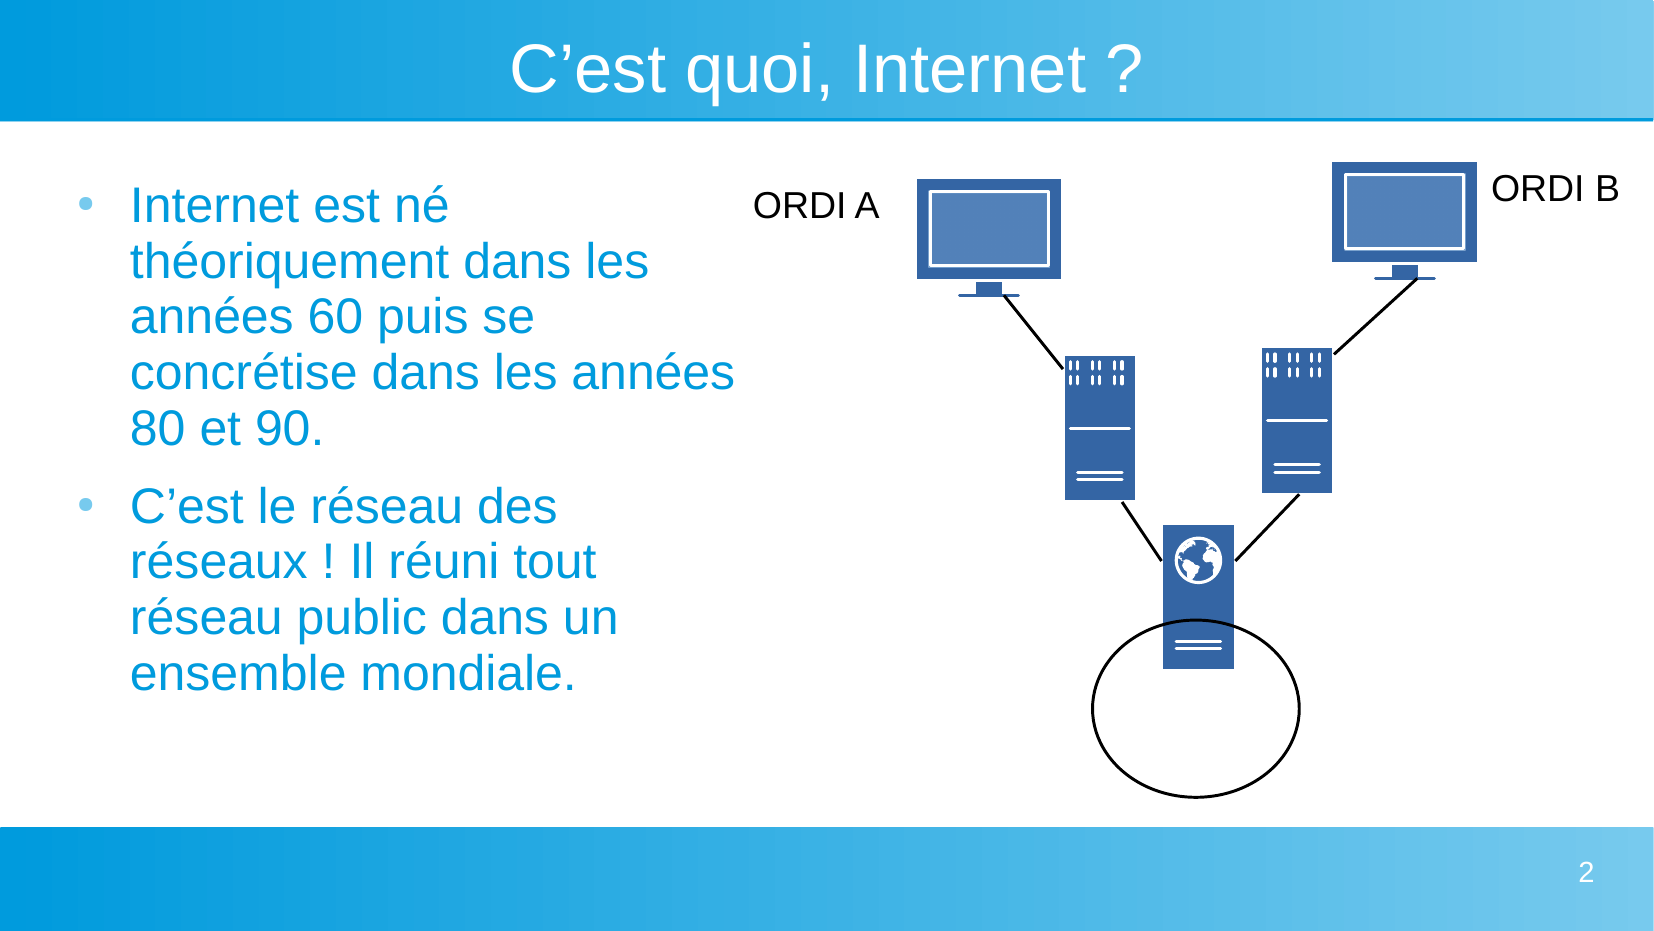

# C’est quoi, Internet ?
ORDI B
Internet est né théoriquement dans les années 60 puis se concrétise dans les années 80 et 90.
C’est le réseau des réseaux ! Il réuni tout réseau public dans un ensemble mondiale.
ORDI A
2